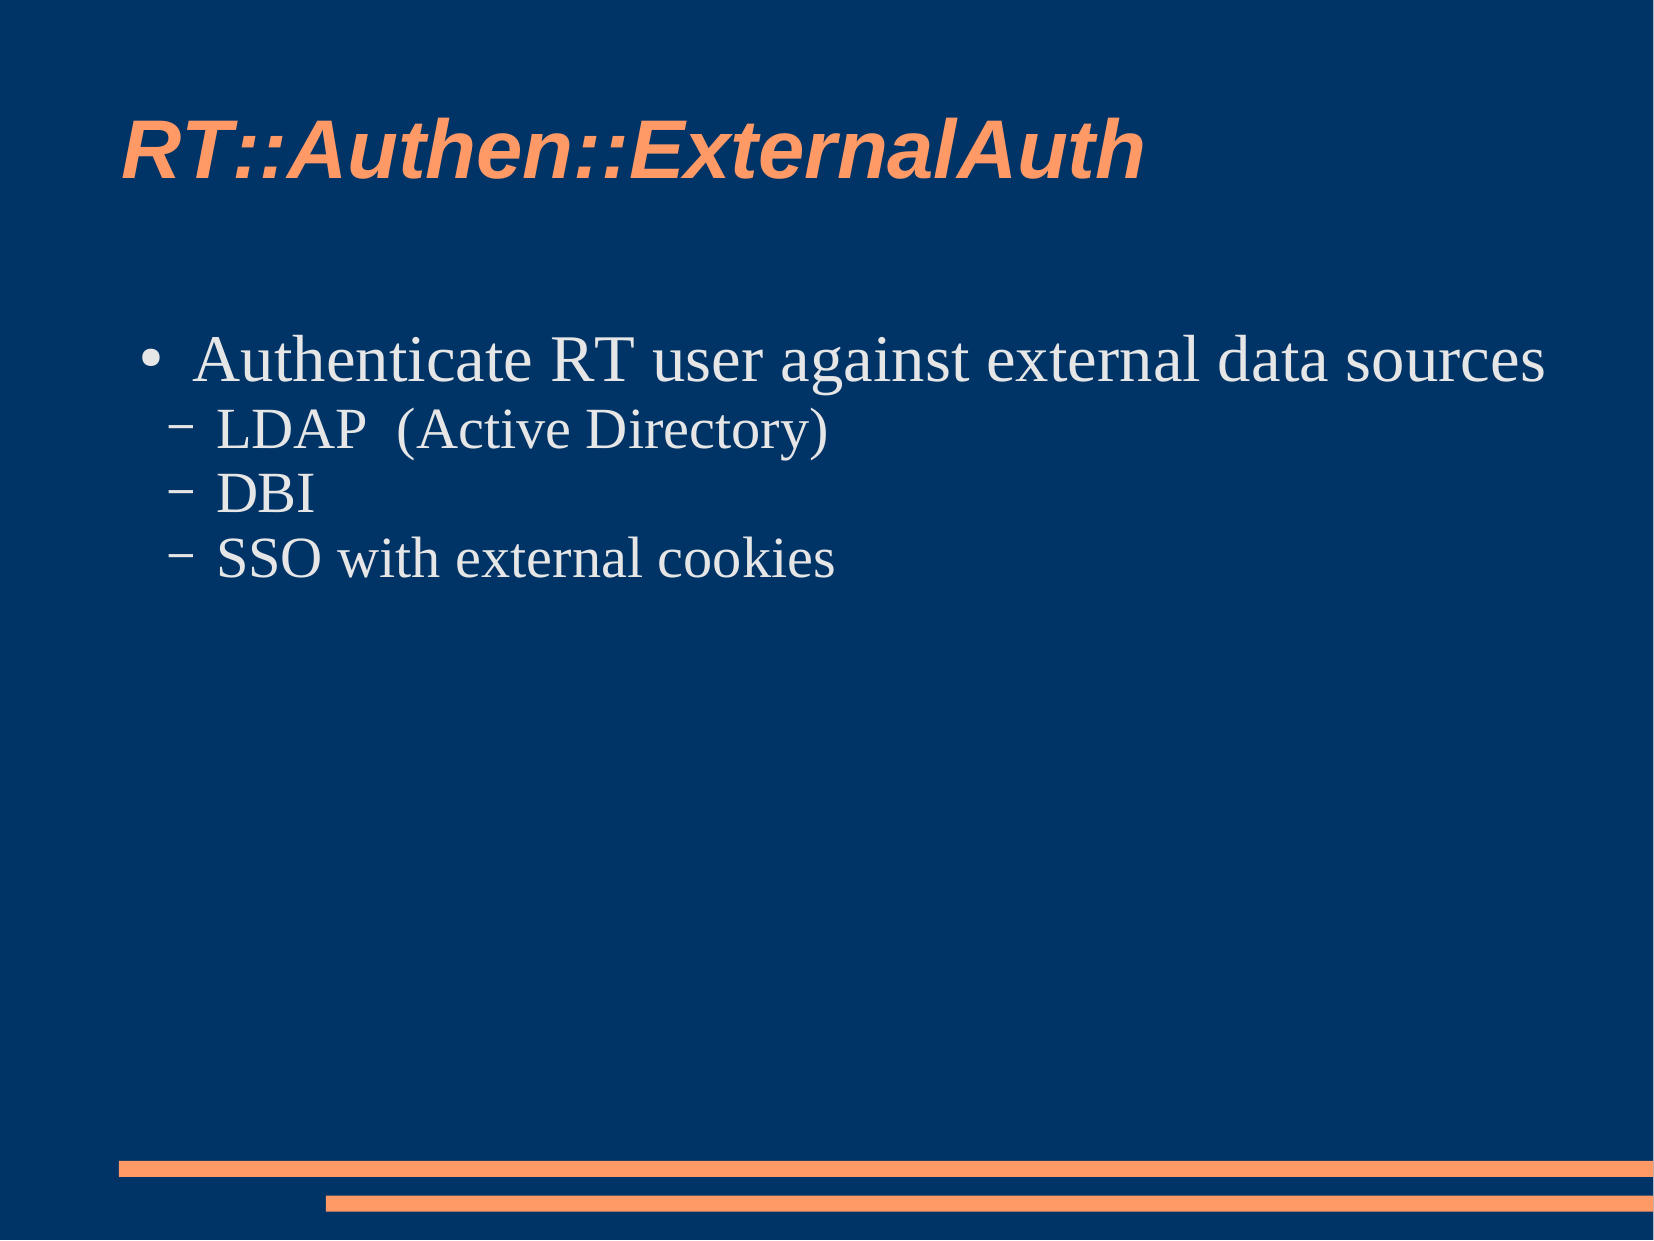

# RT::Authen::ExternalAuth
Authenticate RT user against external data sources
LDAP (Active Directory)
DBI
SSO with external cookies